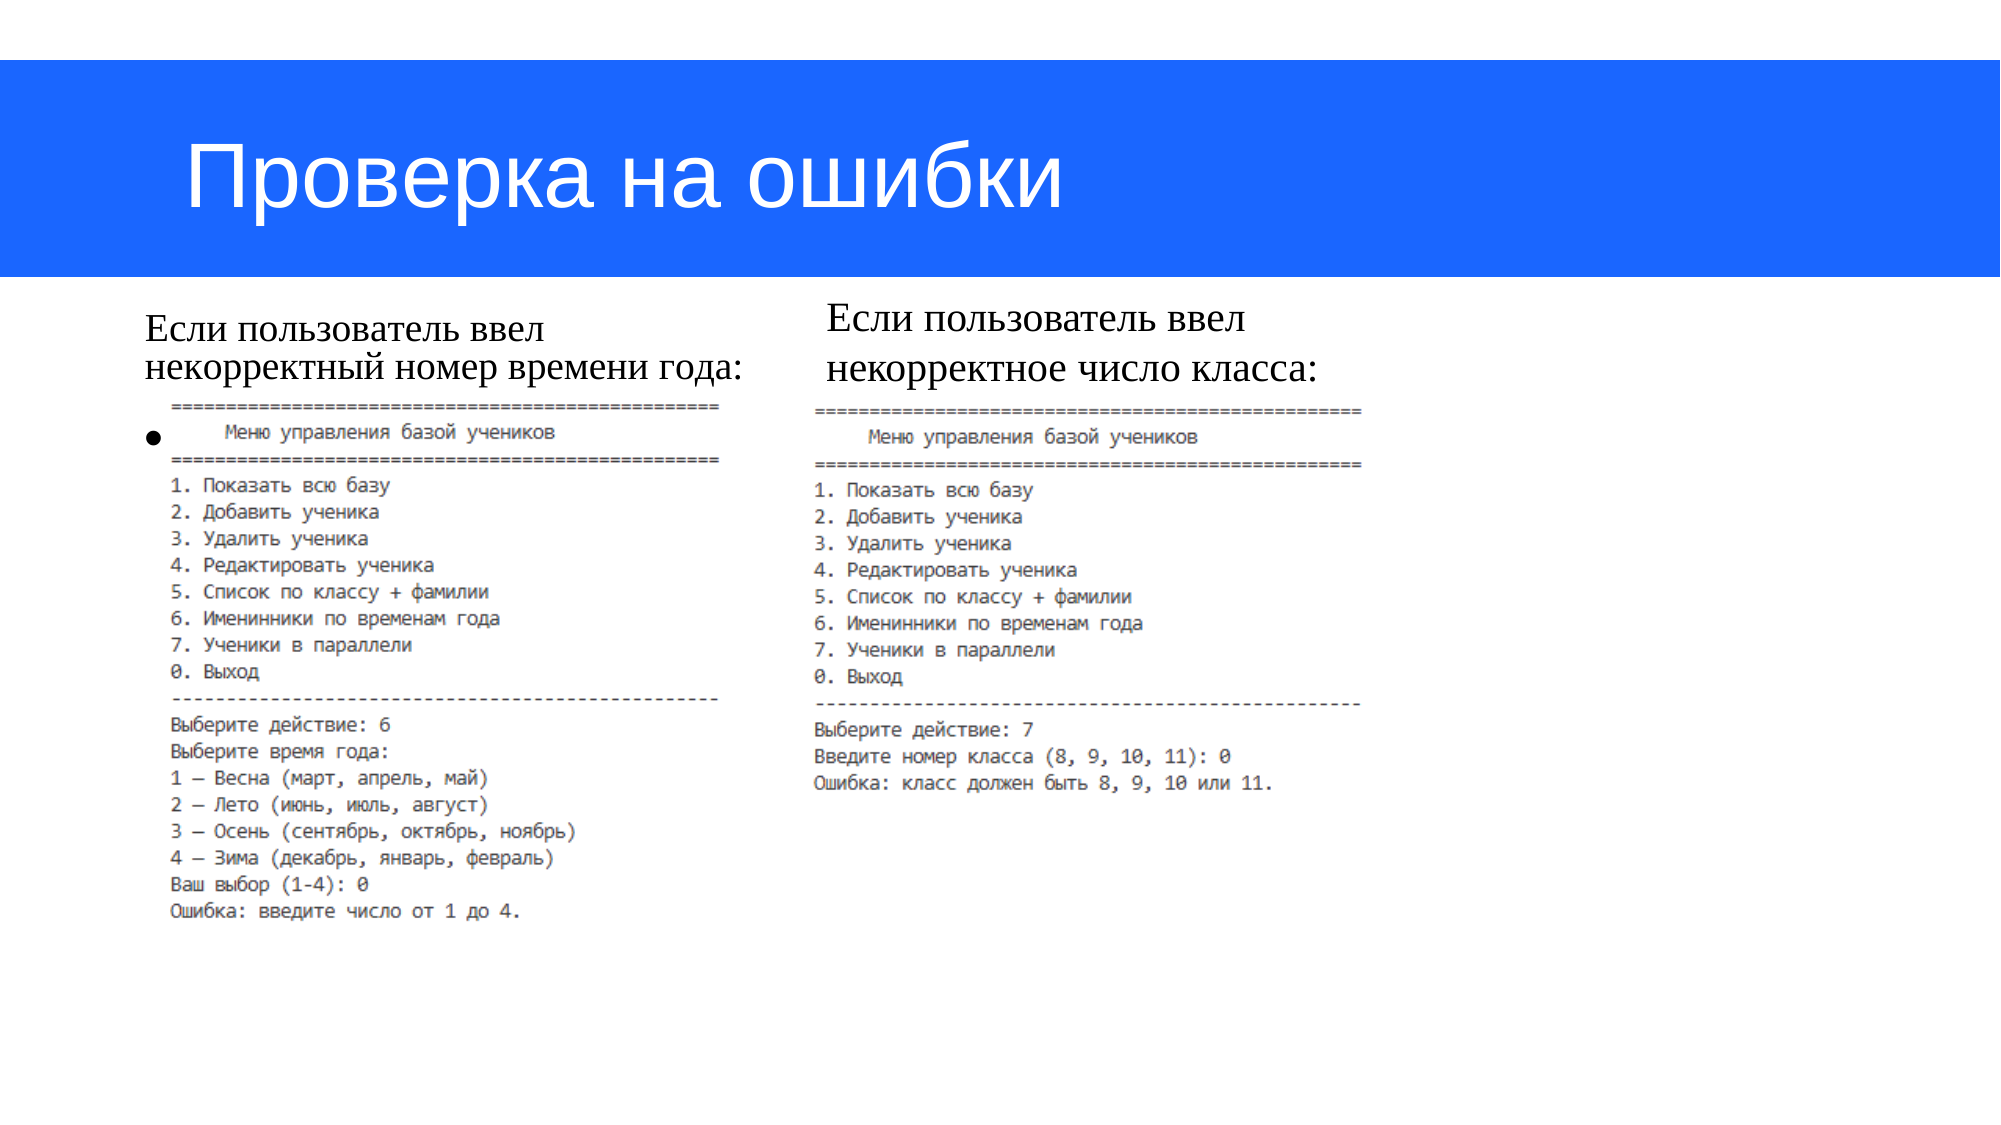

# Проверка на ошибки
Если пользователь ввел некорректное число класса:
Если пользователь ввел некорректный номер времени года: